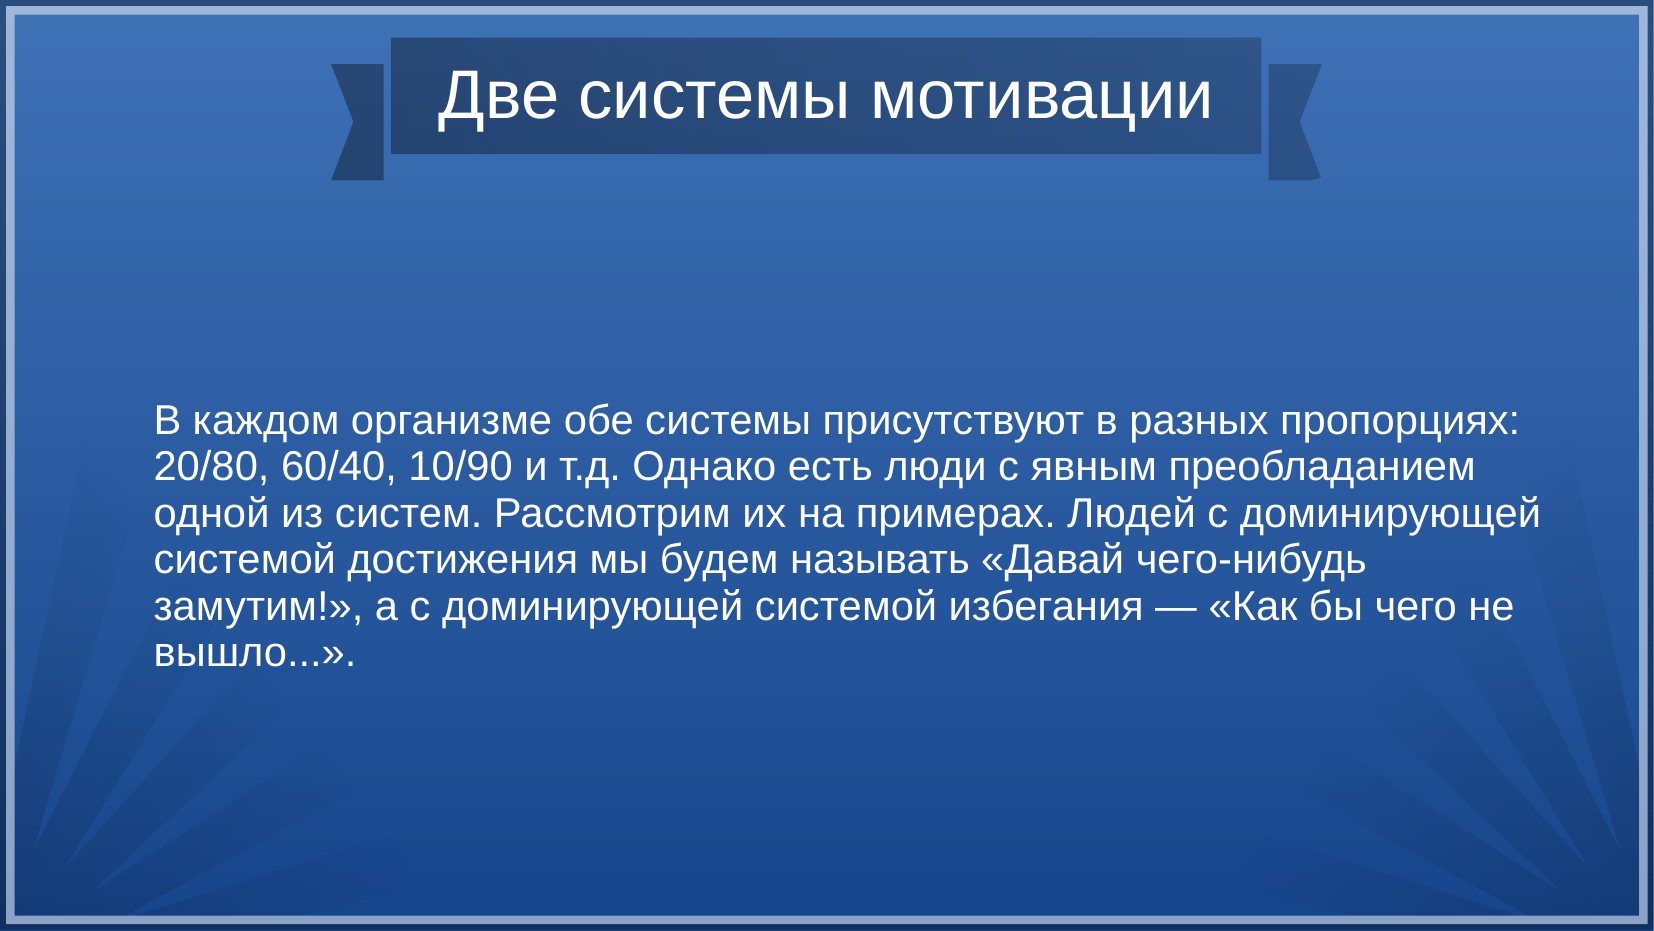

# Две системы мотивации
В каждом организме обе системы присутствуют в разных пропорциях: 20/80, 60/40, 10/90 и т.д. Однако есть люди с явным преобладанием одной из систем. Рассмотрим их на примерах. Людей с доминирующей системой достижения мы будем называть «Давай чего-нибудь замутим!», а с доминирующей системой избегания — «Как бы чего не вышло...».